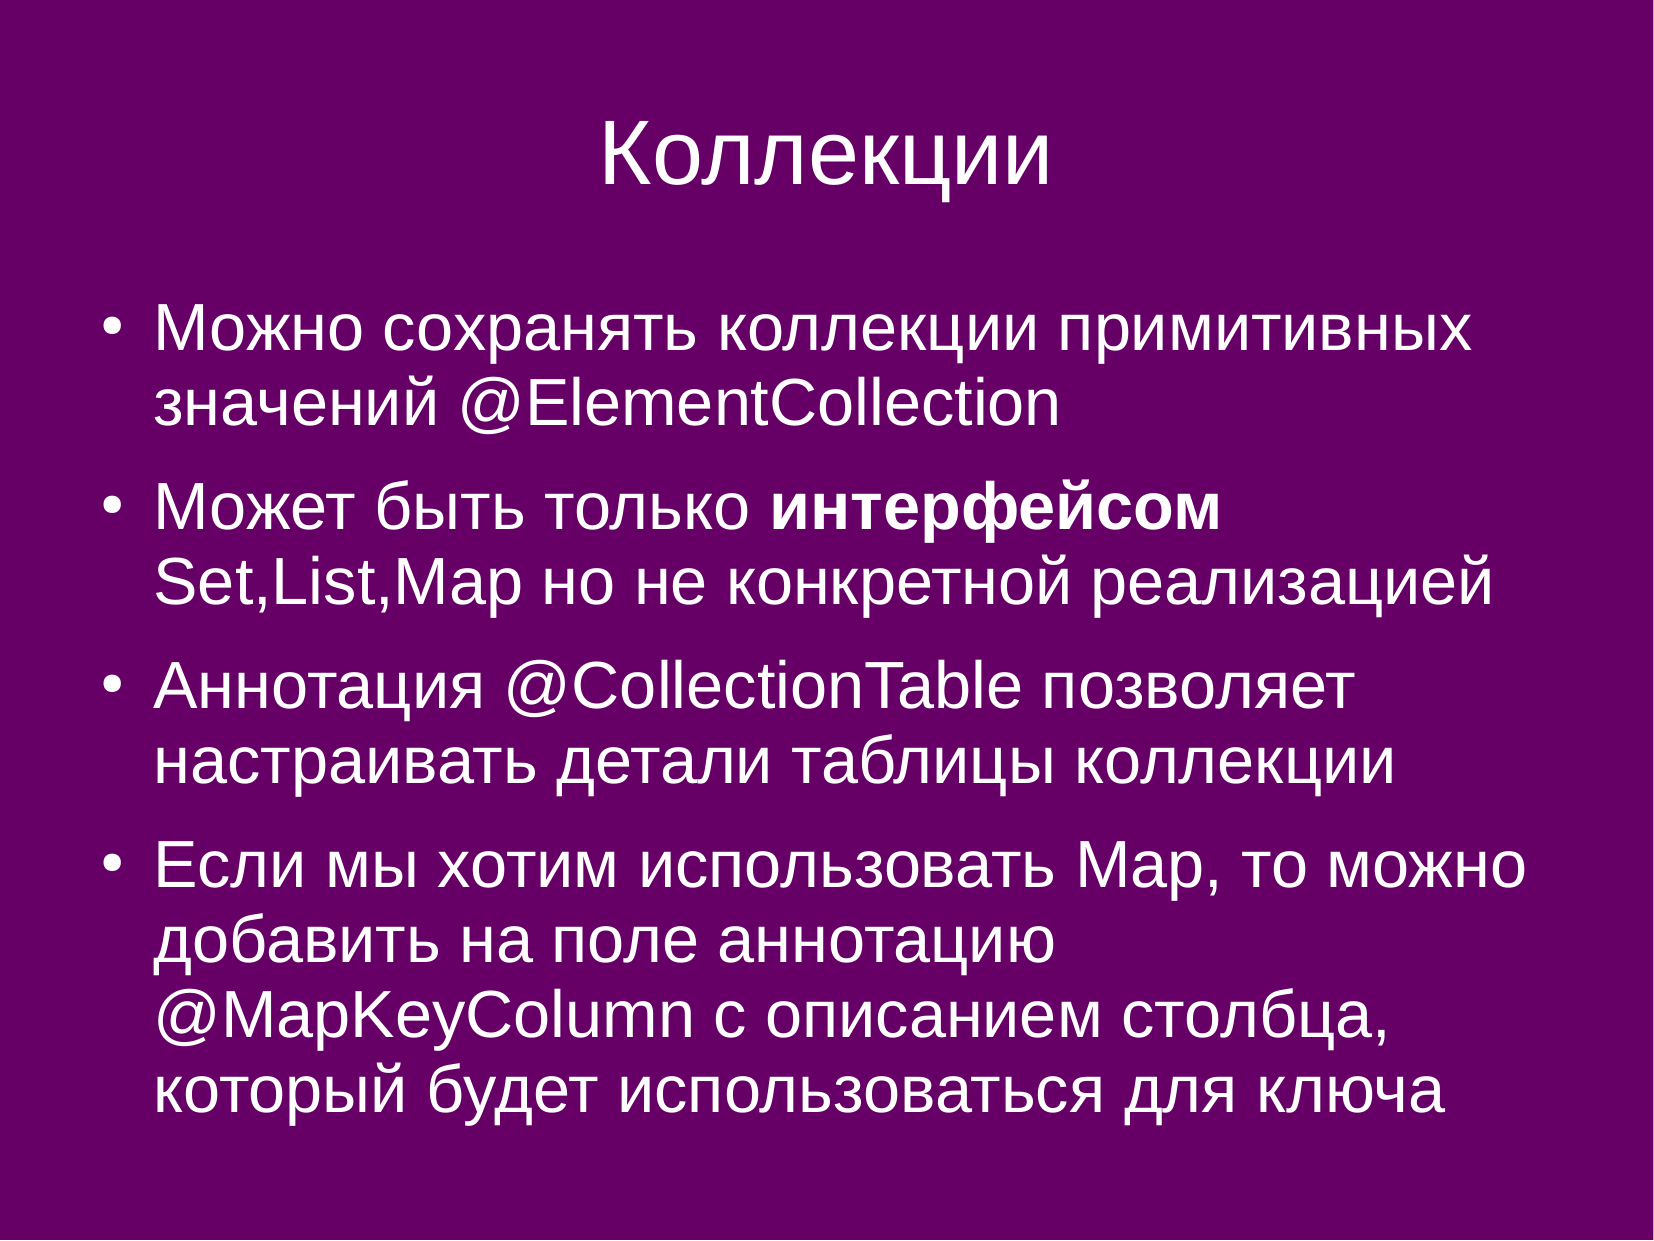

# Коллекции
Можно сохранять коллекции примитивных значений @ElementCollection
Может быть только интерфейсом Set,List,Map но не конкретной реализацией
Аннотация @CollectionTable позволяет настраивать детали таблицы коллекции
Если мы хотим использовать Map, то можно добавить на поле аннотацию @MapKeyColumn с описанием столбца, который будет использоваться для ключа